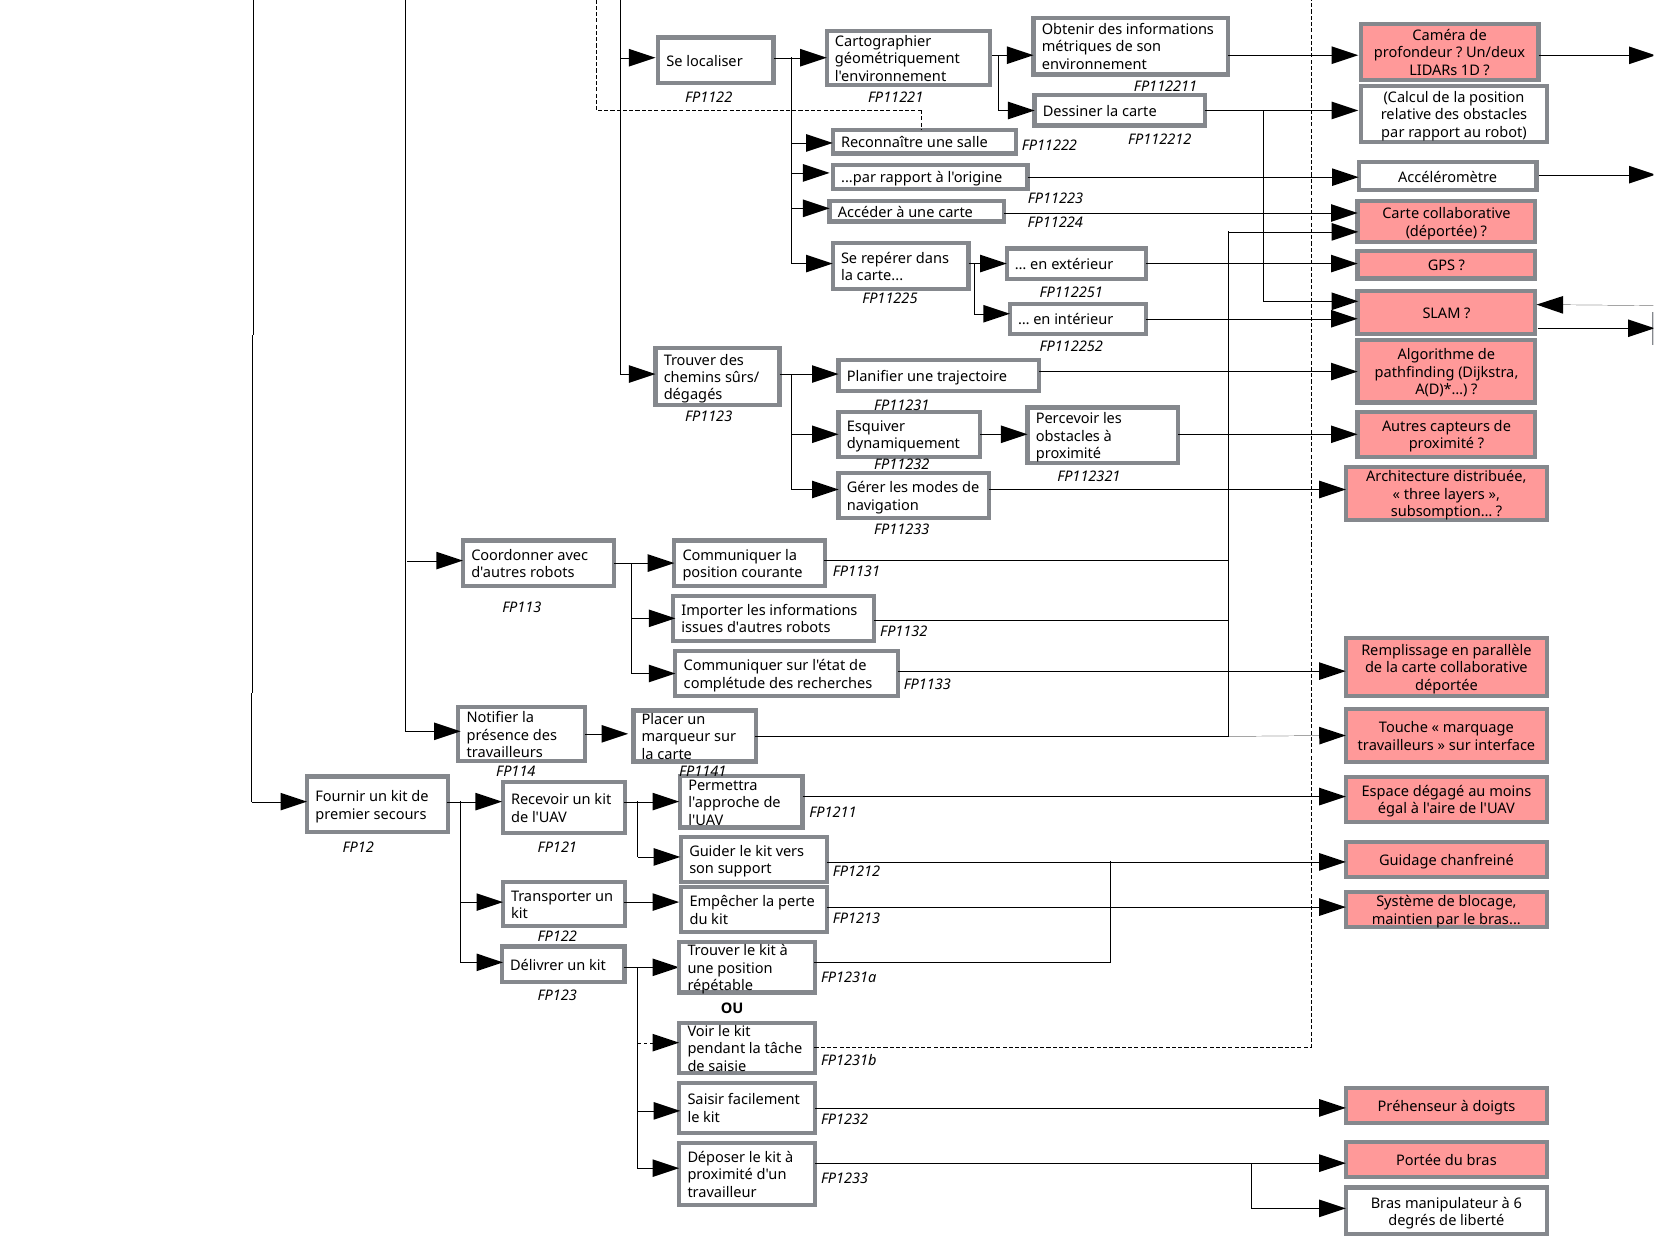

Obtenir des informations métriques de son environnement
Caméra de profondeur ? Un/deux LIDARs 1D ?
Prendre en compte le changement d'inclinaison des capteurs
Carte de hauteur avec centrale inertielle, LIDAR 2D, ou uniquement caméra de profondeur (SLAM 3D)
Cartographier géométriquement l'environnement
Se localiser
FP112211
FP1122
FP11221
(Calcul de la position relative des obstacles par rapport au robot)
Dessiner la carte
FP112212
FP11222
Reconnaître une salle
Dispositif de recalage
Accéléromètre
...par rapport à l'origine
FP11223
FP11224
Accéder à une carte
Carte collaborative (déportée) ?
Se repérer dans la carte...
… en extérieur
GPS ?
FP112251
FP11225
SLAM ?
… en intérieur
Processus de fermeture de boucle
Éviter les dérives
FP112252
Algorithme de pathfinding (Dijkstra, A(D)*…) ?
Trouver des chemins sûrs/ dégagés
Planifier une trajectoire
FP11231
FP1123
Percevoir les obstacles à proximité
Esquiver dynamiquement
Autres capteurs de proximité ?
FP11232
FP112321
Architecture distribuée, « three layers », subsomption… ?
Gérer les modes de navigation
FP11233
Coordonner avec d'autres robots
Communiquer la position courante
FP1131
FP113
Importer les informations issues d'autres robots
FP1132
Remplissage en parallèle de la carte collaborative déportée
Communiquer sur l'état de complétude des recherches
FP1133
Notifier la présence des travailleurs
Touche « marquage travailleurs » sur interface
Placer un marqueur sur la carte
FP114
FP1141
Permettra l'approche de l'UAV
Fournir un kit de premier secours
Espace dégagé au moins égal à l'aire de l'UAV
Recevoir un kit de l'UAV
FP1211
FP12
FP121
Guider le kit vers son support
Guidage chanfreiné
FP1212
Transporter un kit
Empêcher la perte du kit
Système de blocage, maintien par le bras...
FP1213
FP122
Trouver le kit à une position répétable
Délivrer un kit
FP1231a
FP123
OU
Voir le kit pendant la tâche de saisie
FP1231b
Saisir facilement le kit
Préhenseur à doigts
FP1232
Portée du bras
Déposer le kit à proximité d'un travailleur
FP1233
Bras manipulateur à 6 degrés de liberté